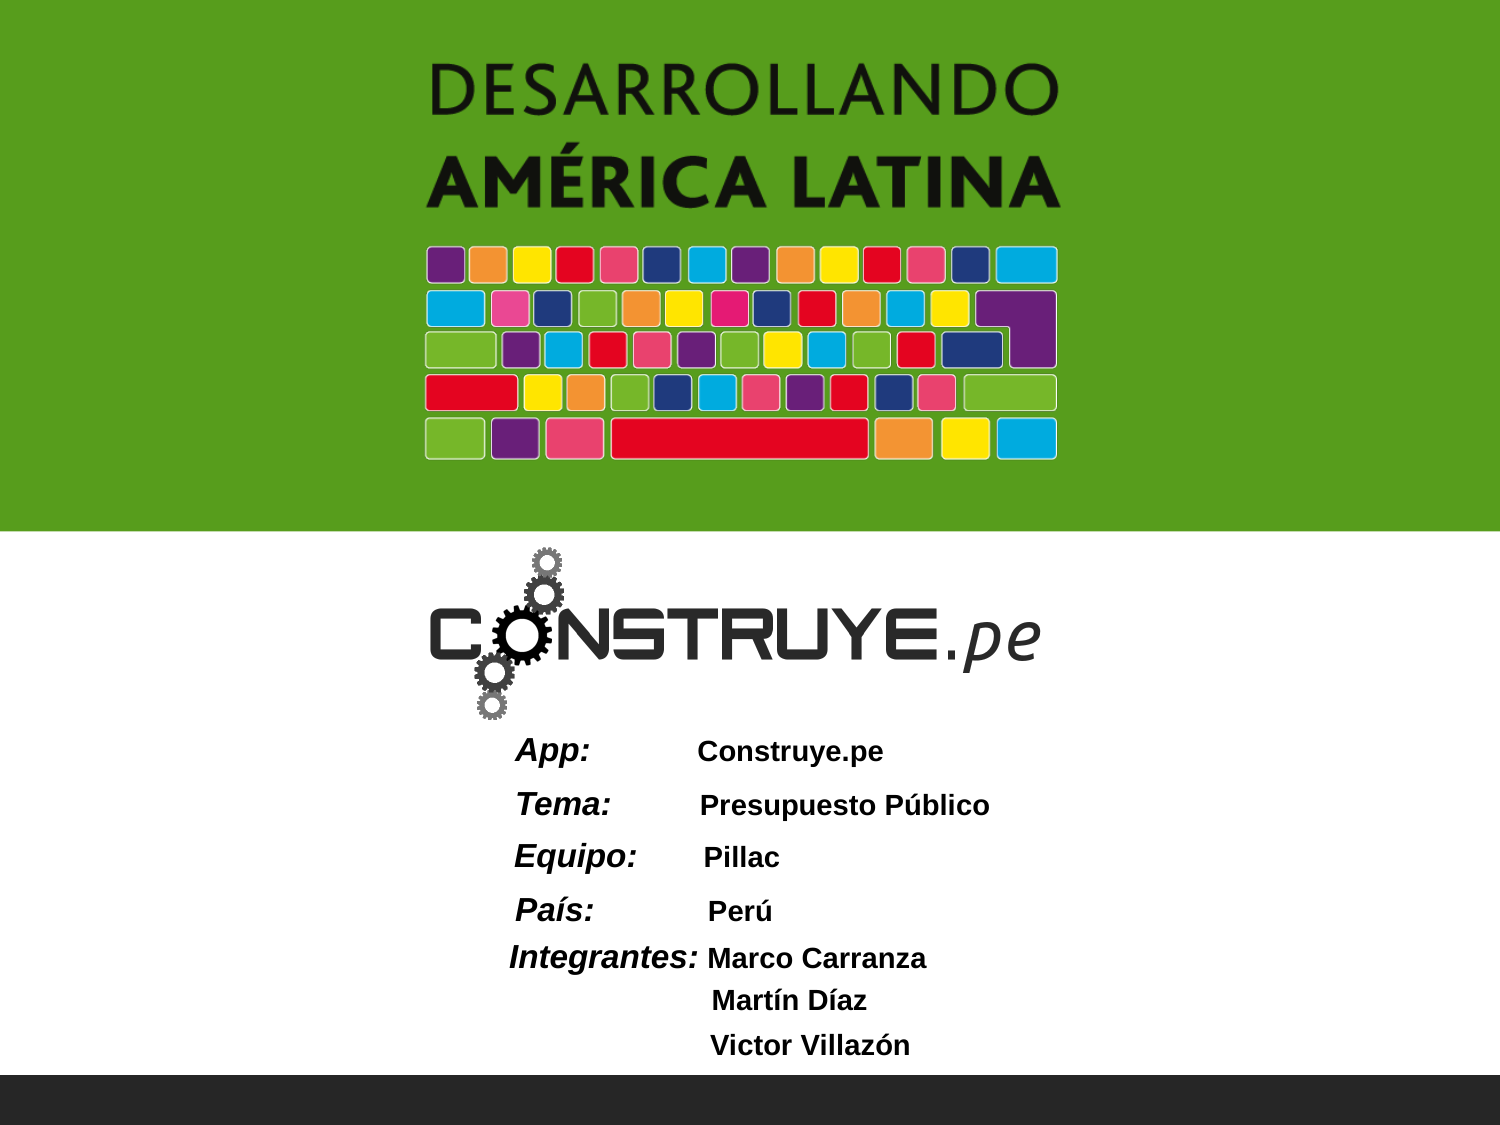

App: Construye.pe
Tema: 	 Presupuesto Público
Equipo: Pillac
País: 	 Perú
Integrantes: Marco Carranza
Martín Díaz
Victor Villazón